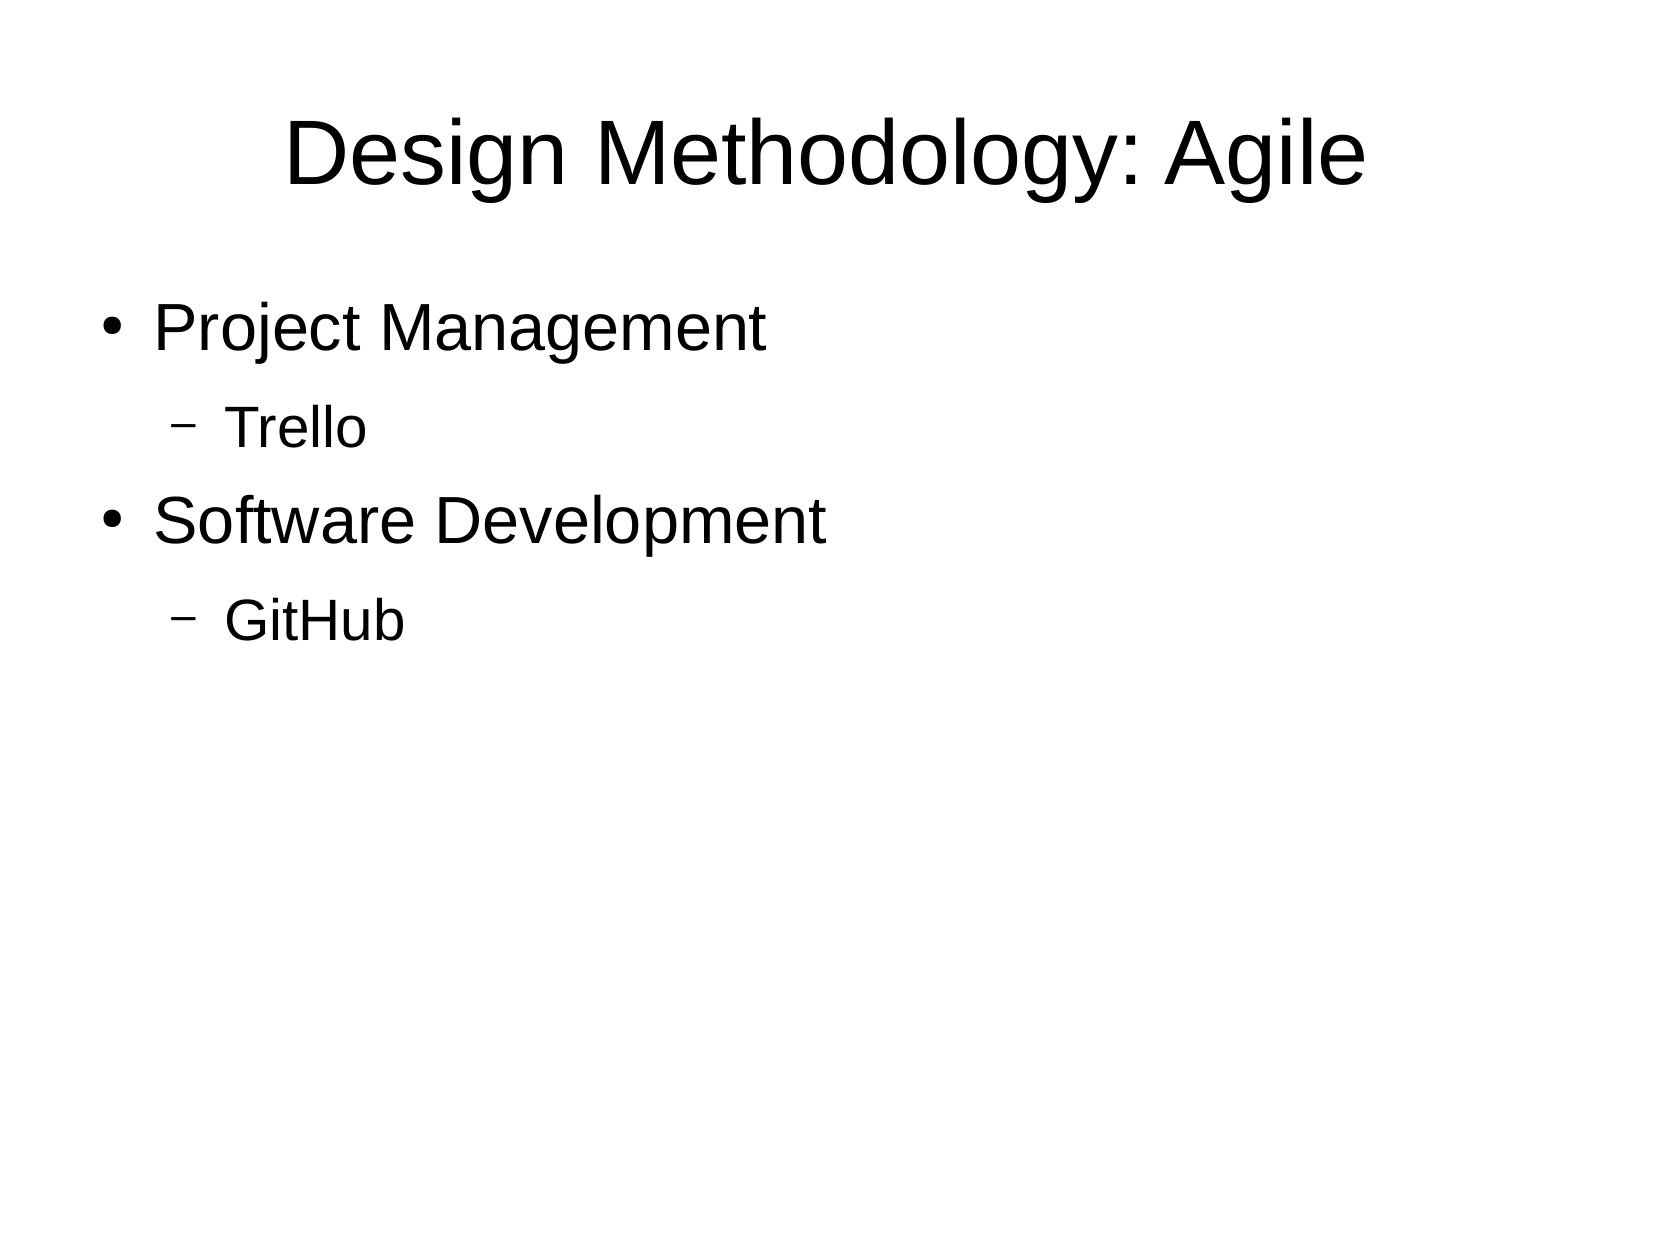

# Design Methodology: Agile
Project Management
Trello
Software Development
GitHub